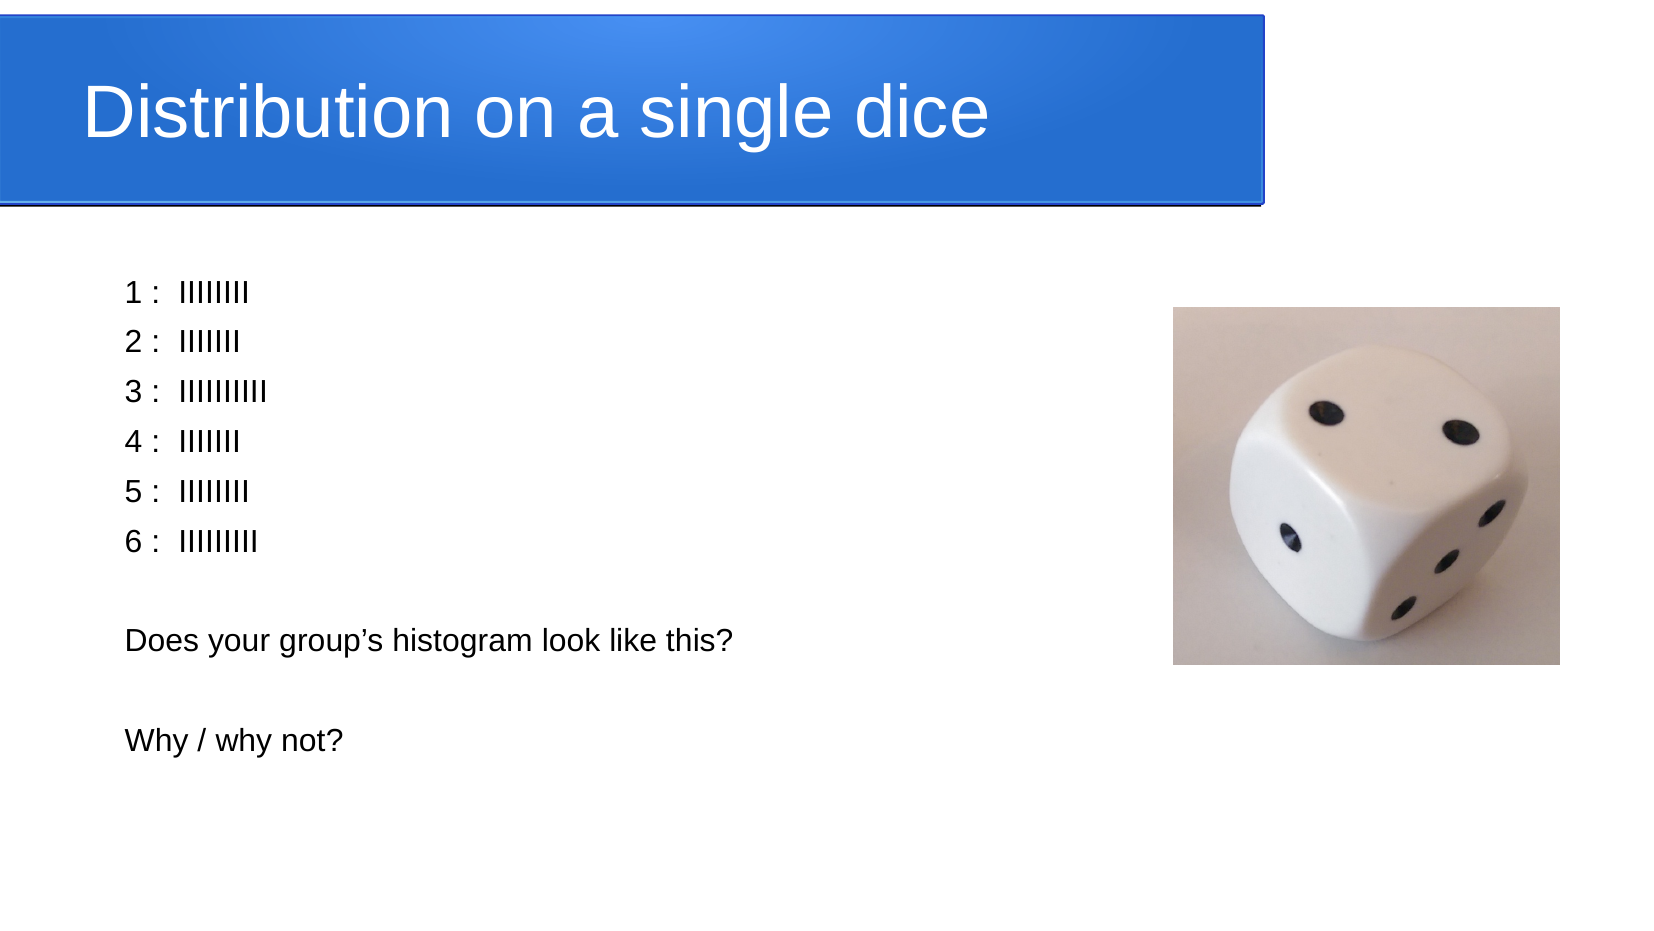

# Distribution on a single dice
1 : IIIIIIII
2 : IIIIIII
3 : IIIIIIIIII
4 : IIIIIII
5 : IIIIIIII
6 : IIIIIIIII
Does your group’s histogram look like this?
Why / why not?